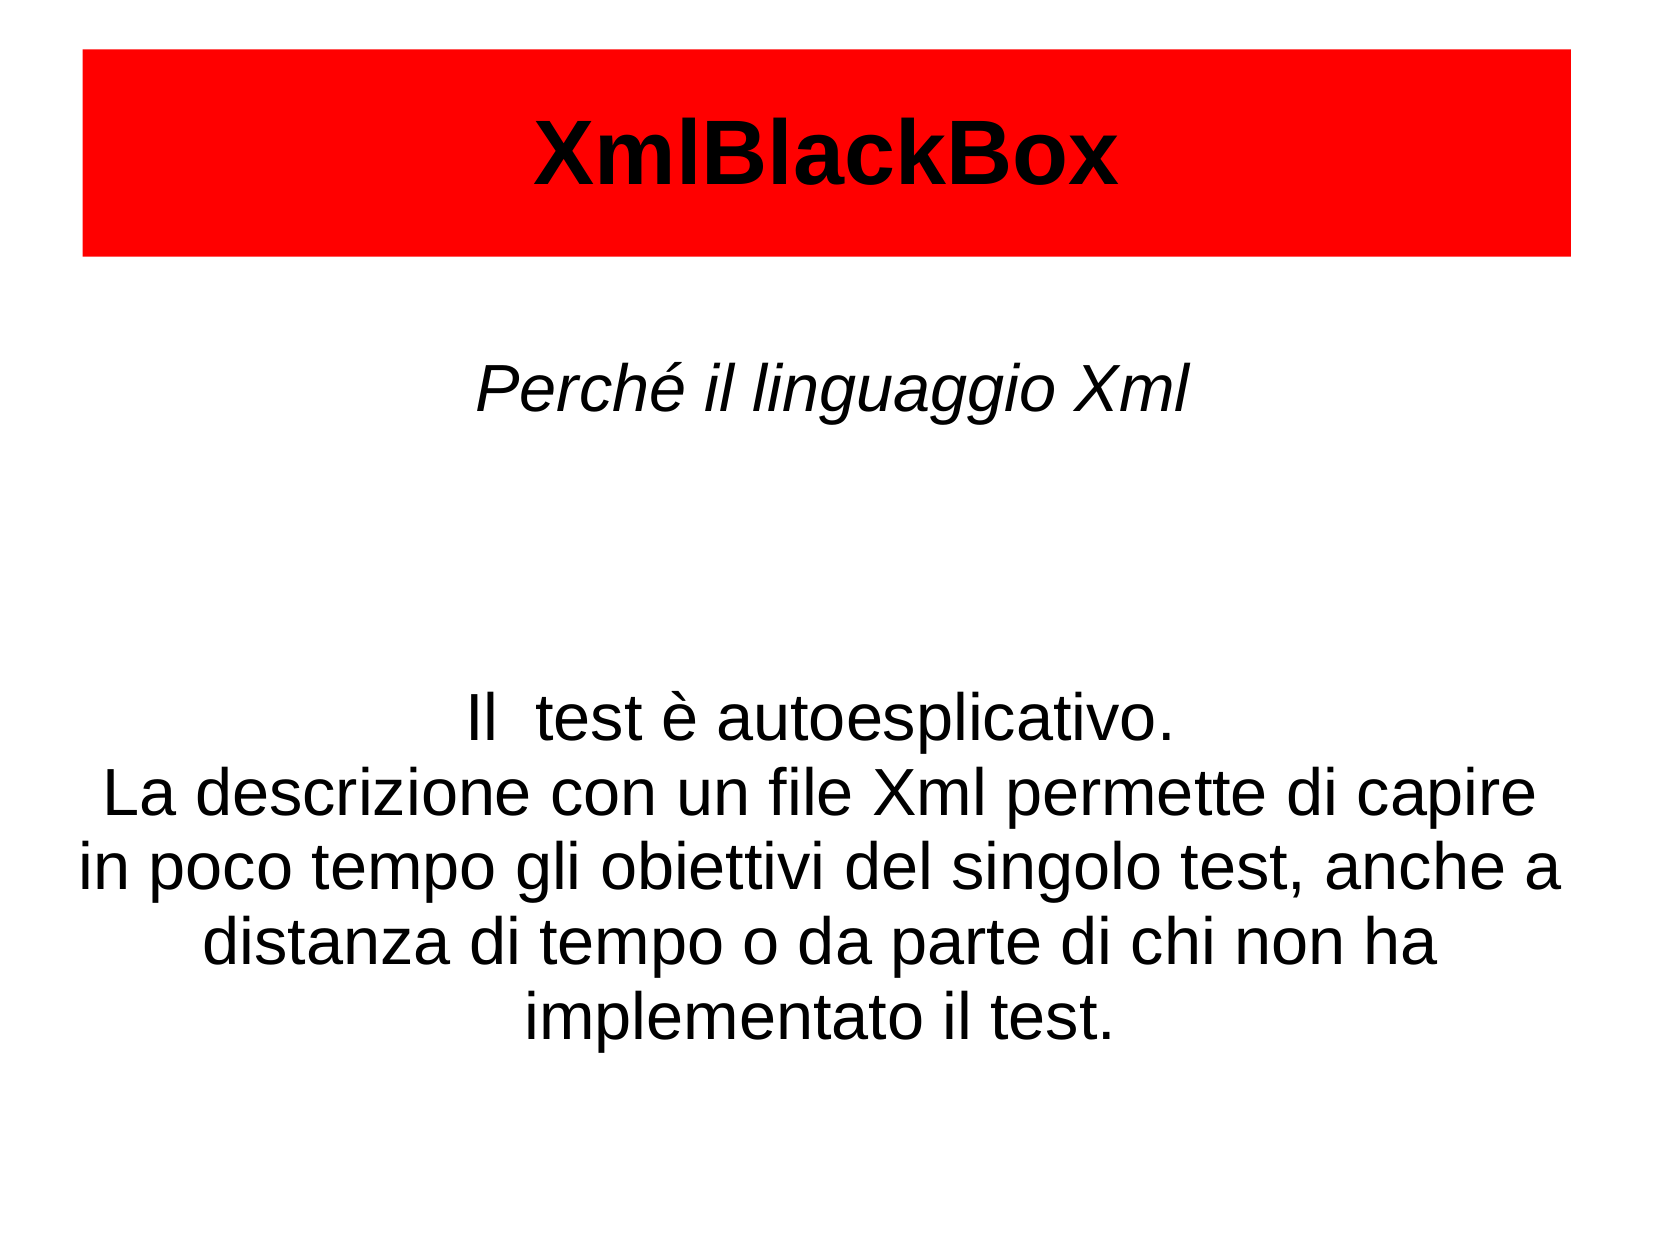

# XmlBlackBox
Perché il linguaggio Xml
Il test è autoesplicativo.
La descrizione con un file Xml permette di capire in poco tempo gli obiettivi del singolo test, anche a distanza di tempo o da parte di chi non ha implementato il test.